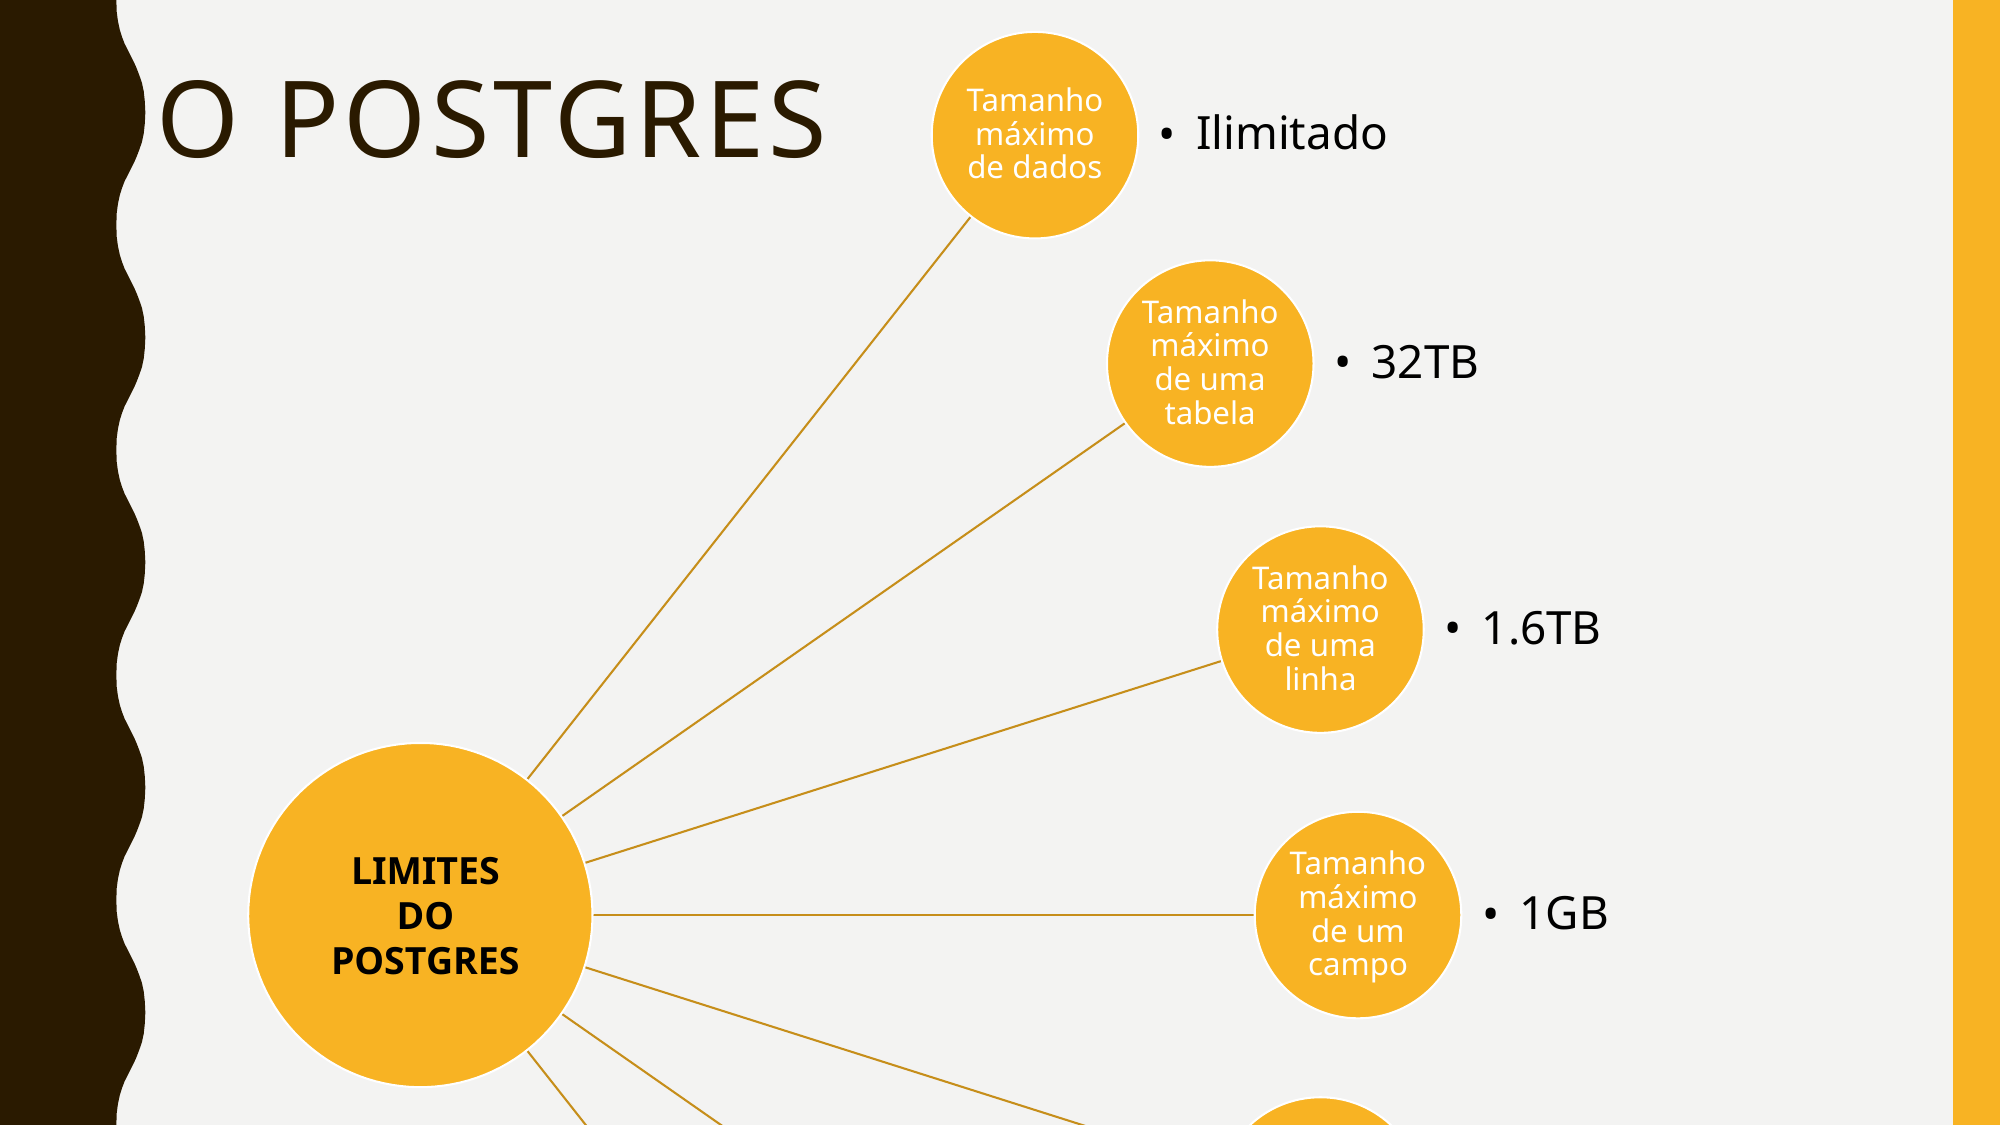

a principal linguagem de programação utilizada no desenvolvimento do postgresql 8.3.0 é o ansi c, mas tbm são usadas outras em menor escala
Tamanho máximo de dados
Ilimitado
Tamanho máximo de uma tabela
32TB
Tamanho máximo de uma linha
1.6TB
Tamanho máximo de um campo
1GB
Máximo de linhas por tabela
Ilimitado
Máximo de colunas por tabela
250-1600 (Depende do tipo de coluna)
Máximo de índices por tabela
Ilimitado
o postgres
Esse banco de dados é derivado do pacote POSTGRES
LIMITES DO POSTGRES
escrito na universidade da california em barkeley, liderado pelo professor michael stonebraker e patrocinado pela  Defense Advanced Research Projects Agency (DARPA), the Army Research Office (ARO), the National Science Foundation (NSF), e ESL, inc. sua implementação começou em 1986, passando a ser postgre95 e sendo substituido pelo nome postgresql em 1996.
esse banco de dados tbm tem inumeras interfaces nativas, podendo ser acessado por: odbc, jdbc, c, c++, php, perl, tcl, ecpg, python e ruby.